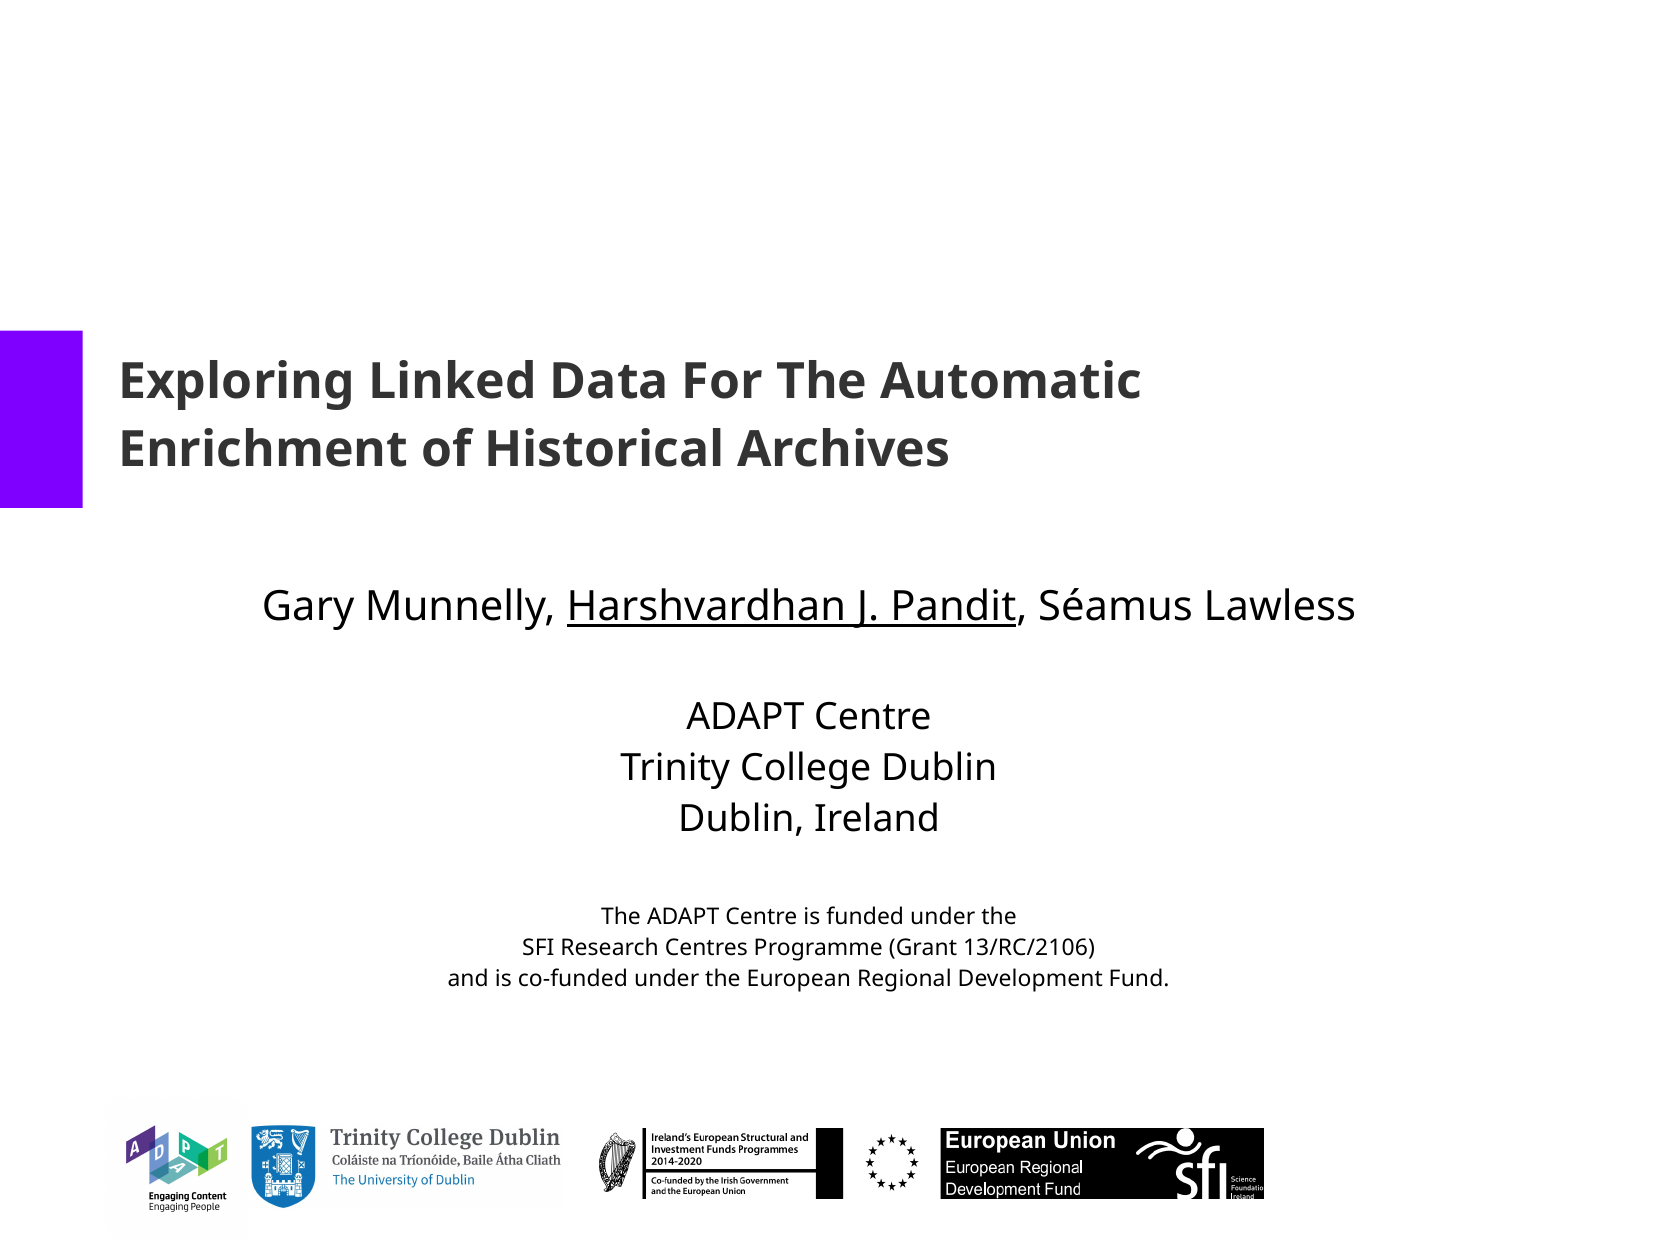

# Exploring Linked Data For The Automatic Enrichment of Historical Archives
Gary Munnelly, Harshvardhan J. Pandit, Séamus Lawless
ADAPT Centre
Trinity College Dublin
Dublin, Ireland
The ADAPT Centre is funded under the
SFI Research Centres Programme (Grant 13/RC/2106)
and is co-funded under the European Regional Development Fund.